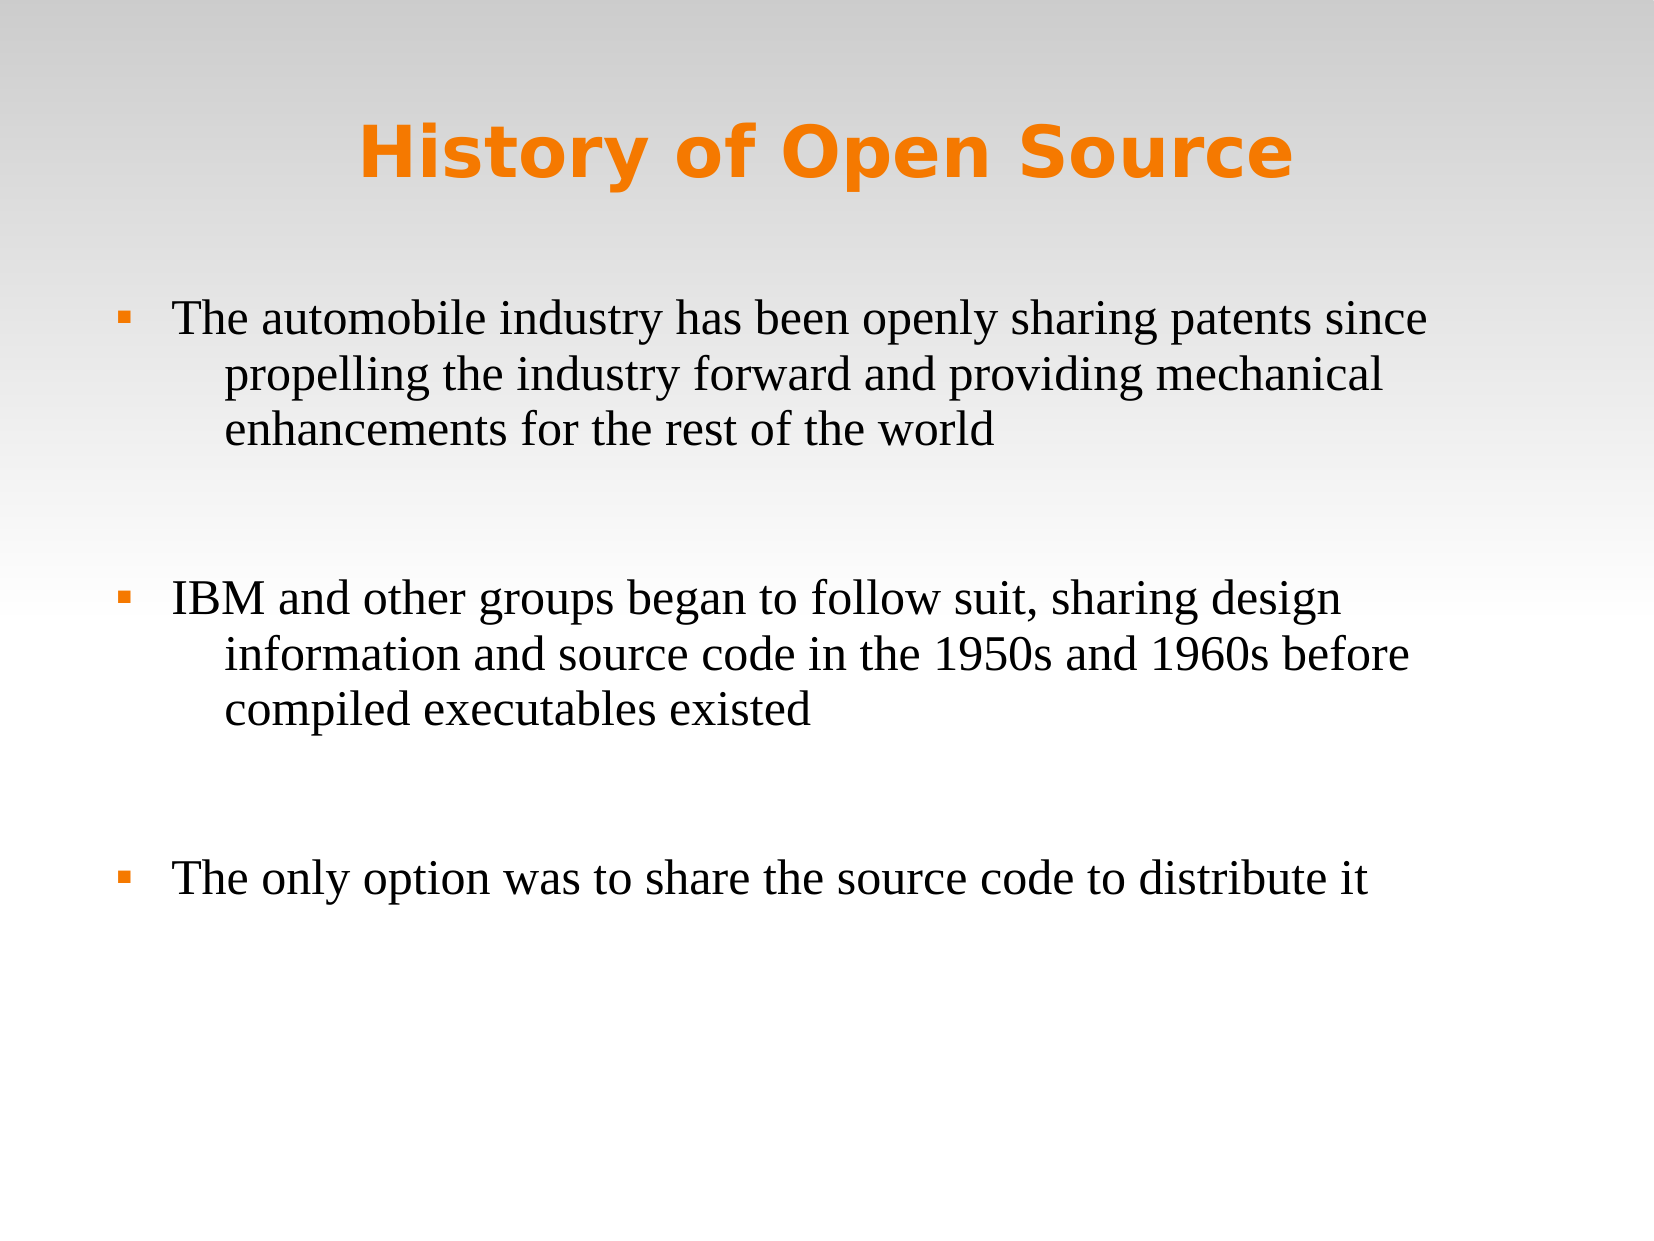

# History of Open Source
The automobile industry has been openly sharing patents since propelling the industry forward and providing mechanical enhancements for the rest of the world
IBM and other groups began to follow suit, sharing design information and source code in the 1950s and 1960s before compiled executables existed
The only option was to share the source code to distribute it